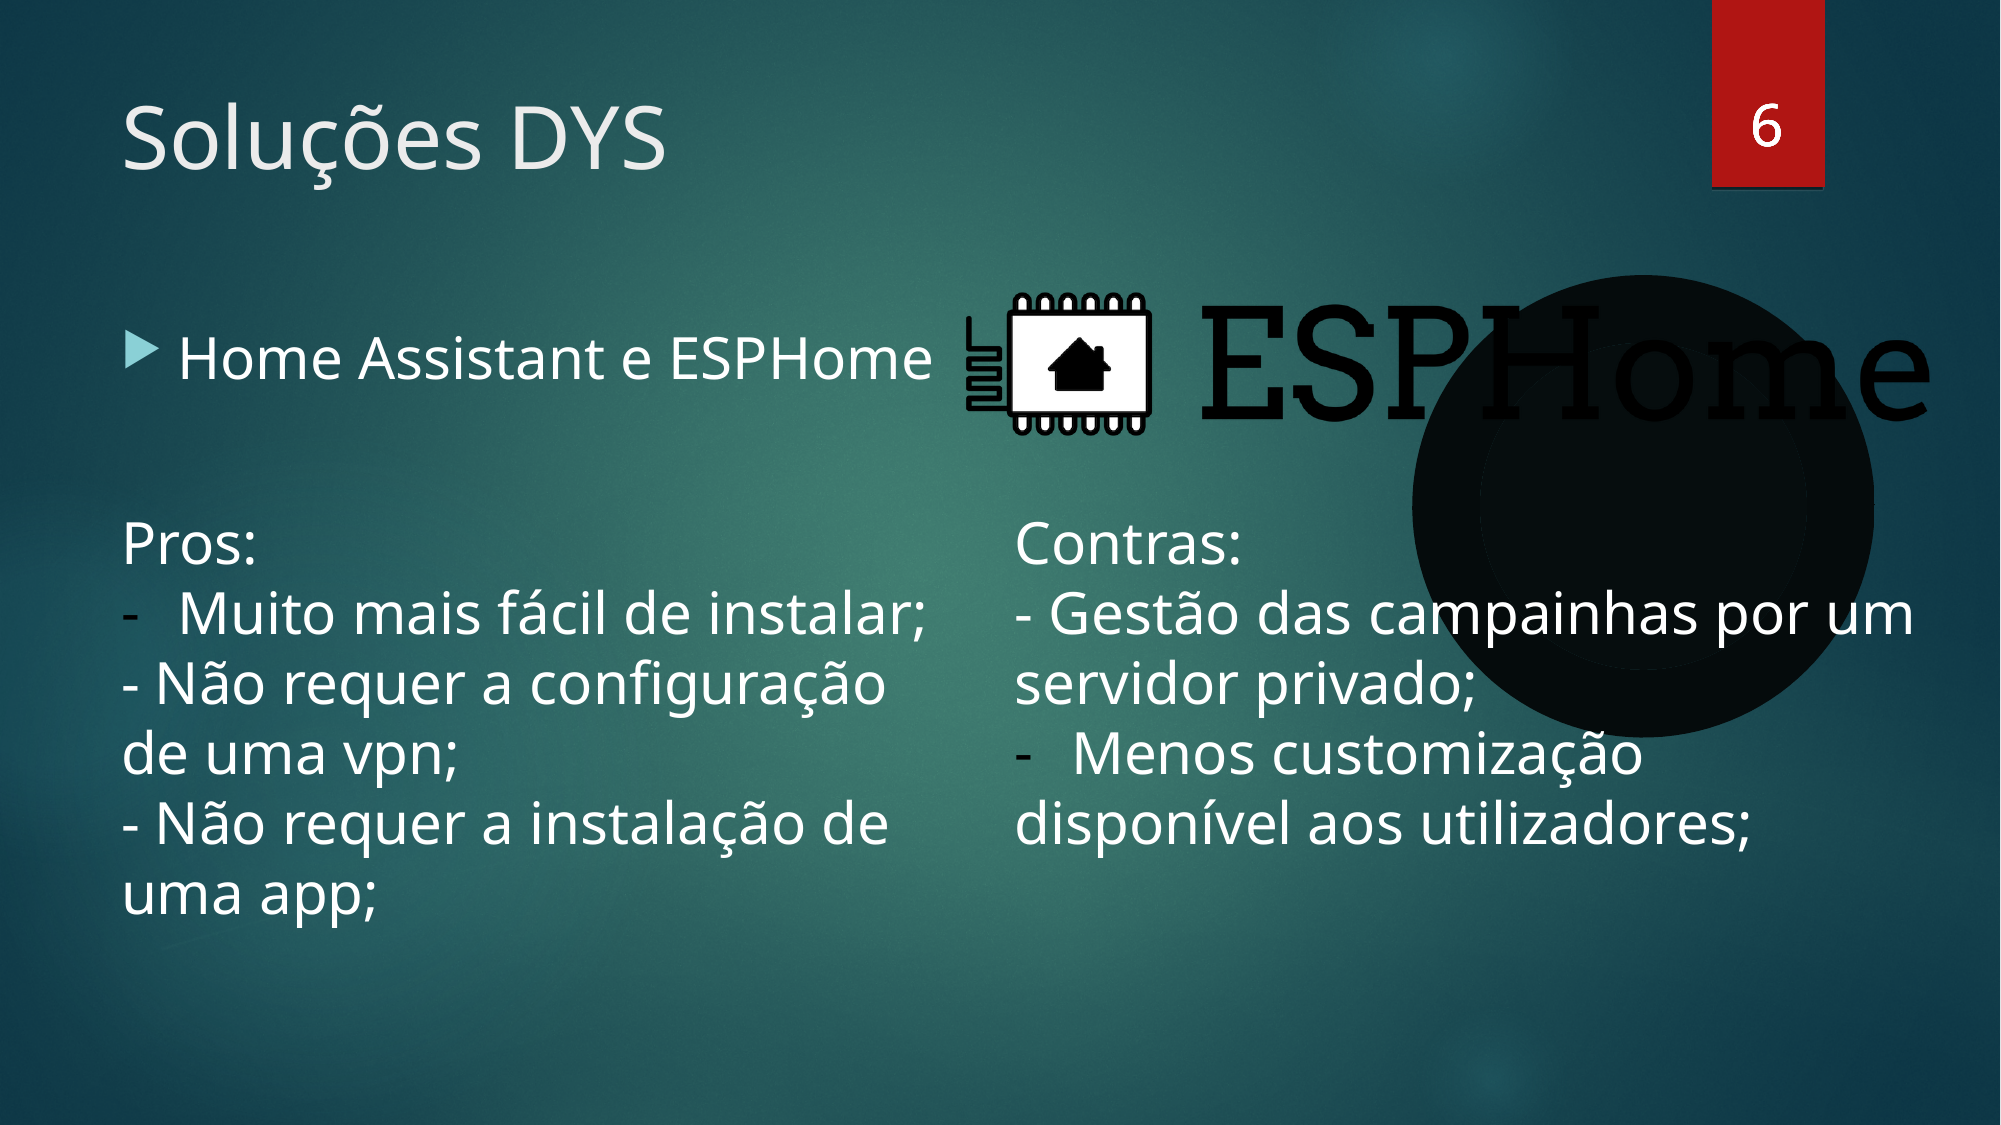

# Soluções DYS
Home Assistant e ESPHome
Pros:
Muito mais fácil de instalar;
- Não requer a configuração
de uma vpn;
- Não requer a instalação de
uma app;
Contras:
- Gestão das campainhas por um
servidor privado;
Menos customização
disponível aos utilizadores;